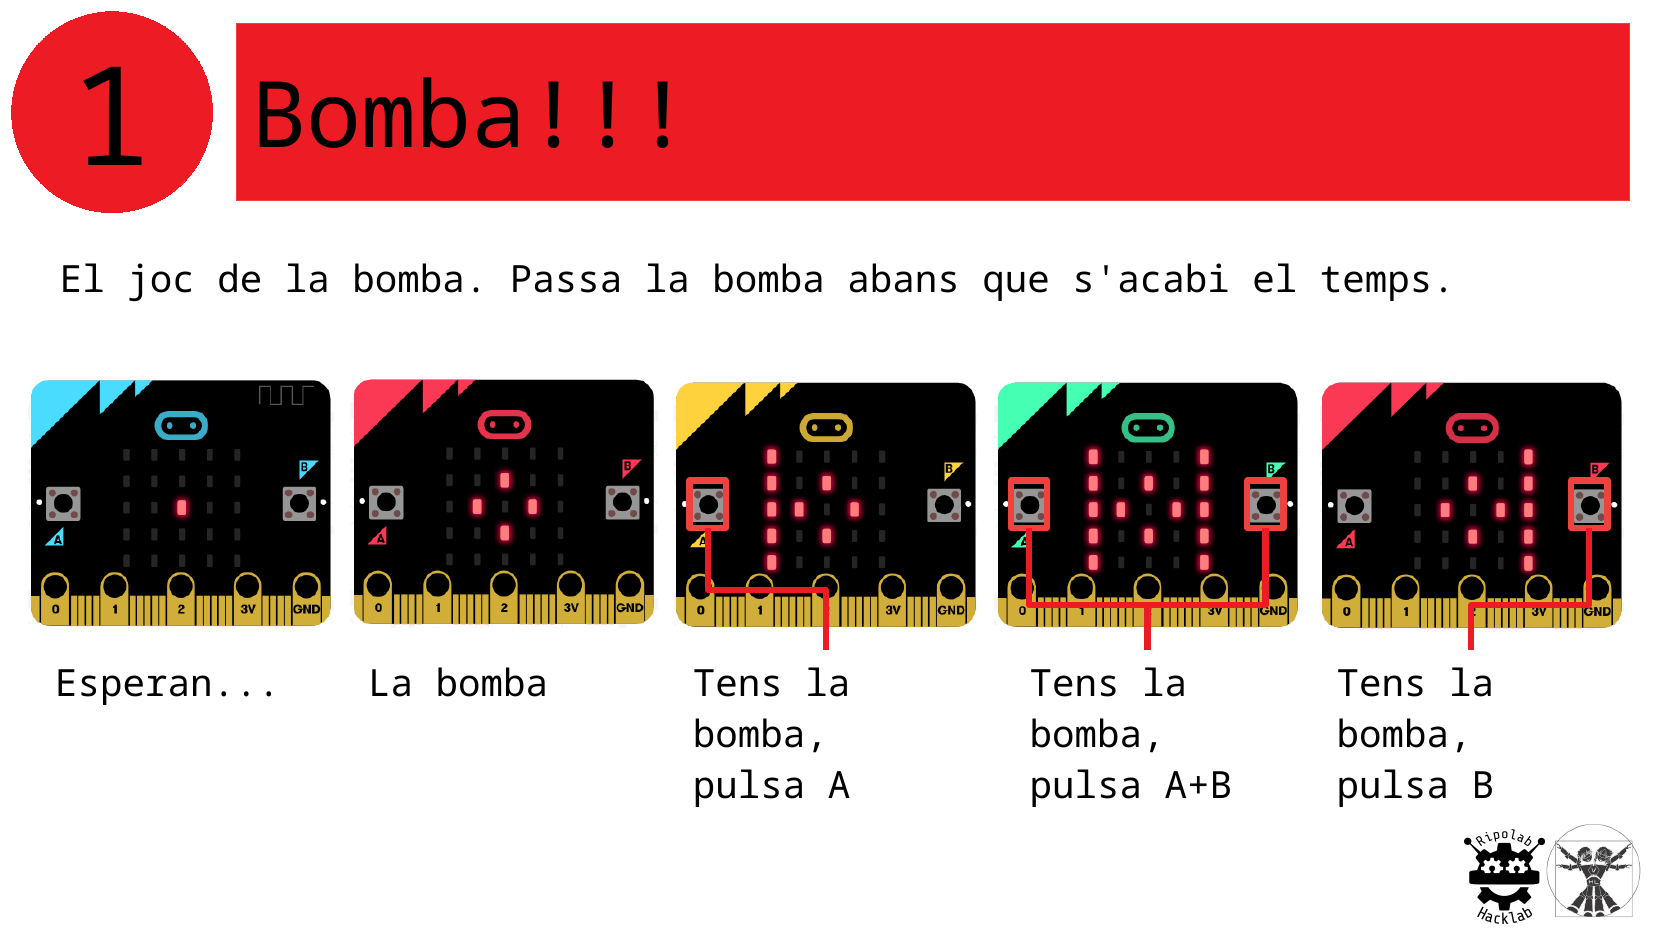

1
Bomba!!!
El joc de la bomba. Passa la bomba abans que s'acabi el temps.
Esperan...
La bomba
Tens la bomba, pulsa A
Tens la bomba, pulsa A+B
Tens la bomba, pulsa B